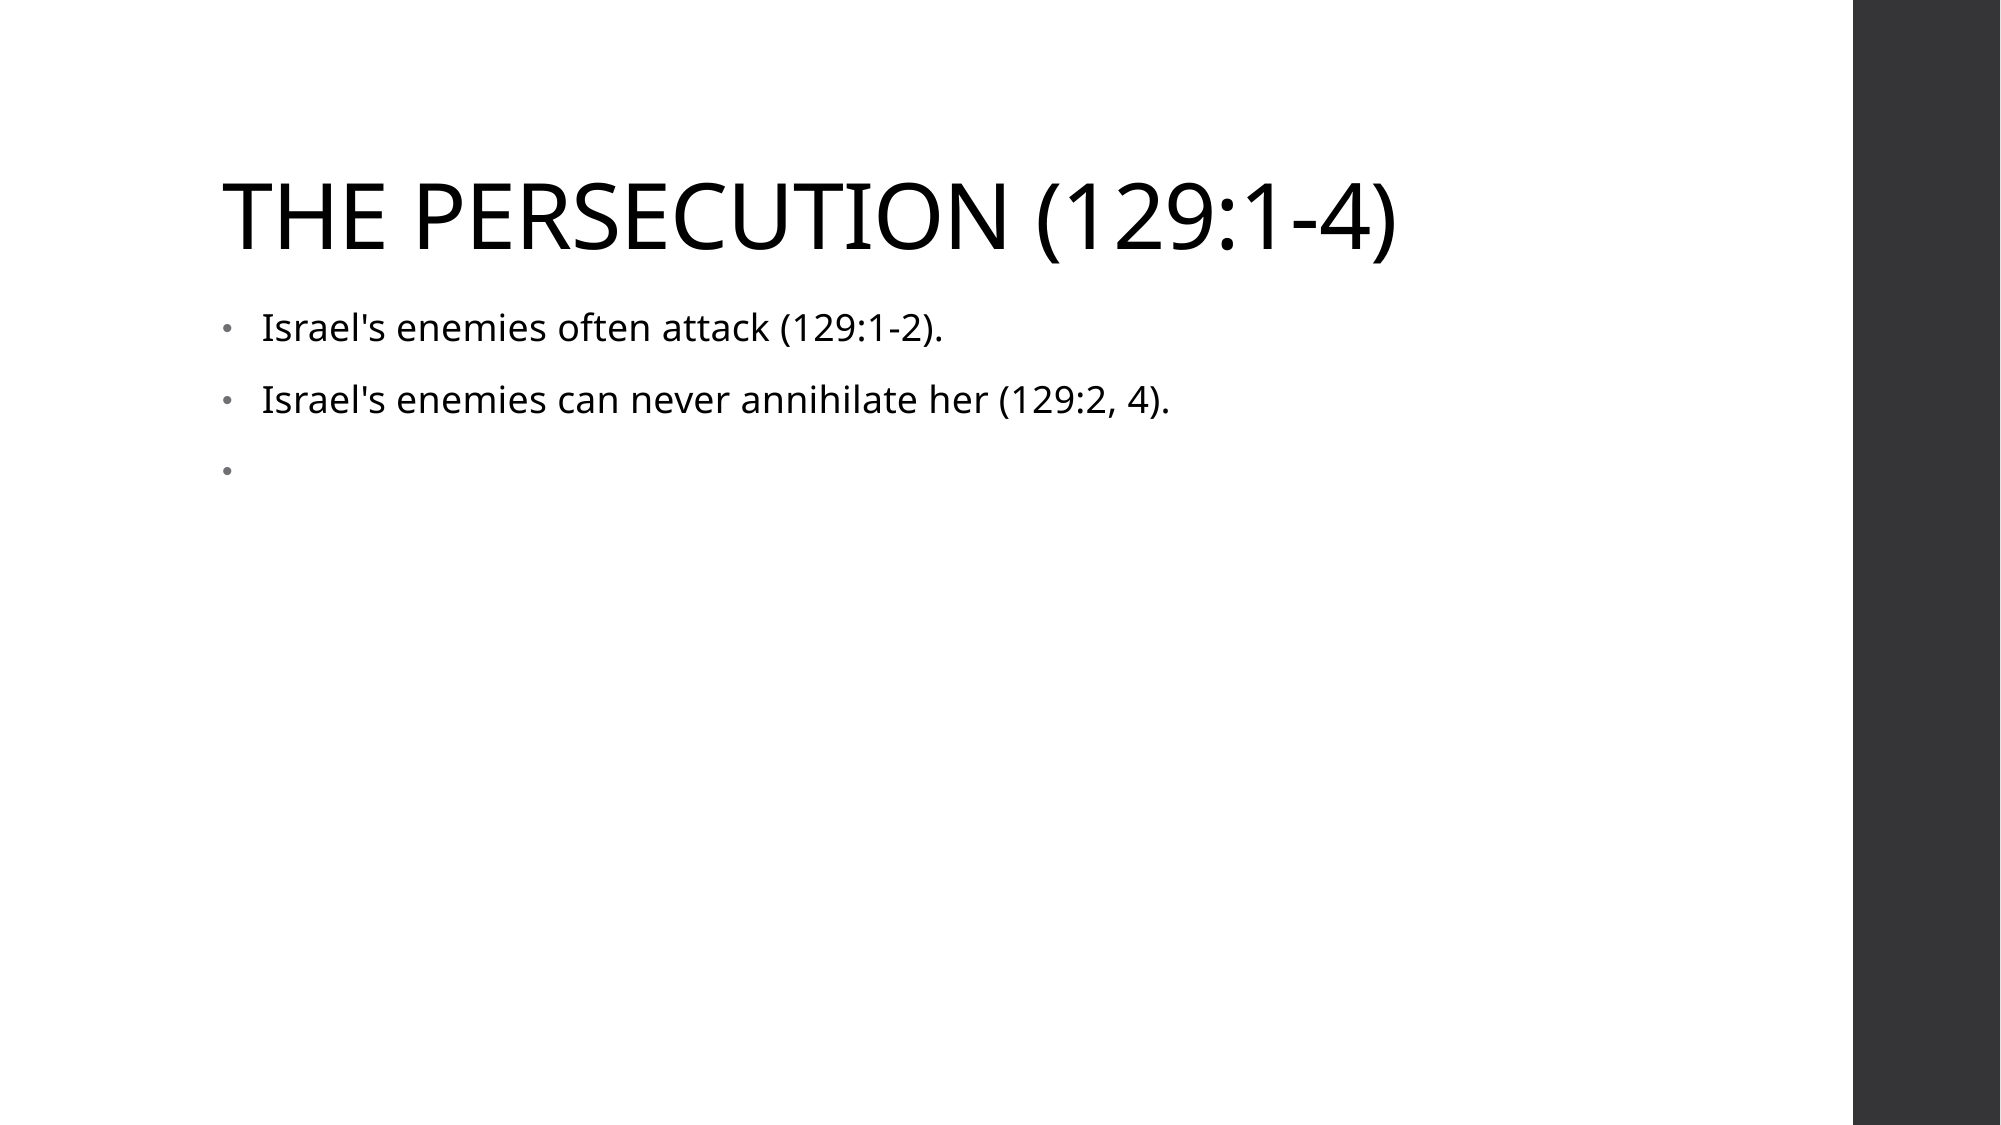

# THE PERSECUTION (129:1-4)
 Israel's enemies often attack (129:1-2).
 Israel's enemies can never annihilate her (129:2, 4).